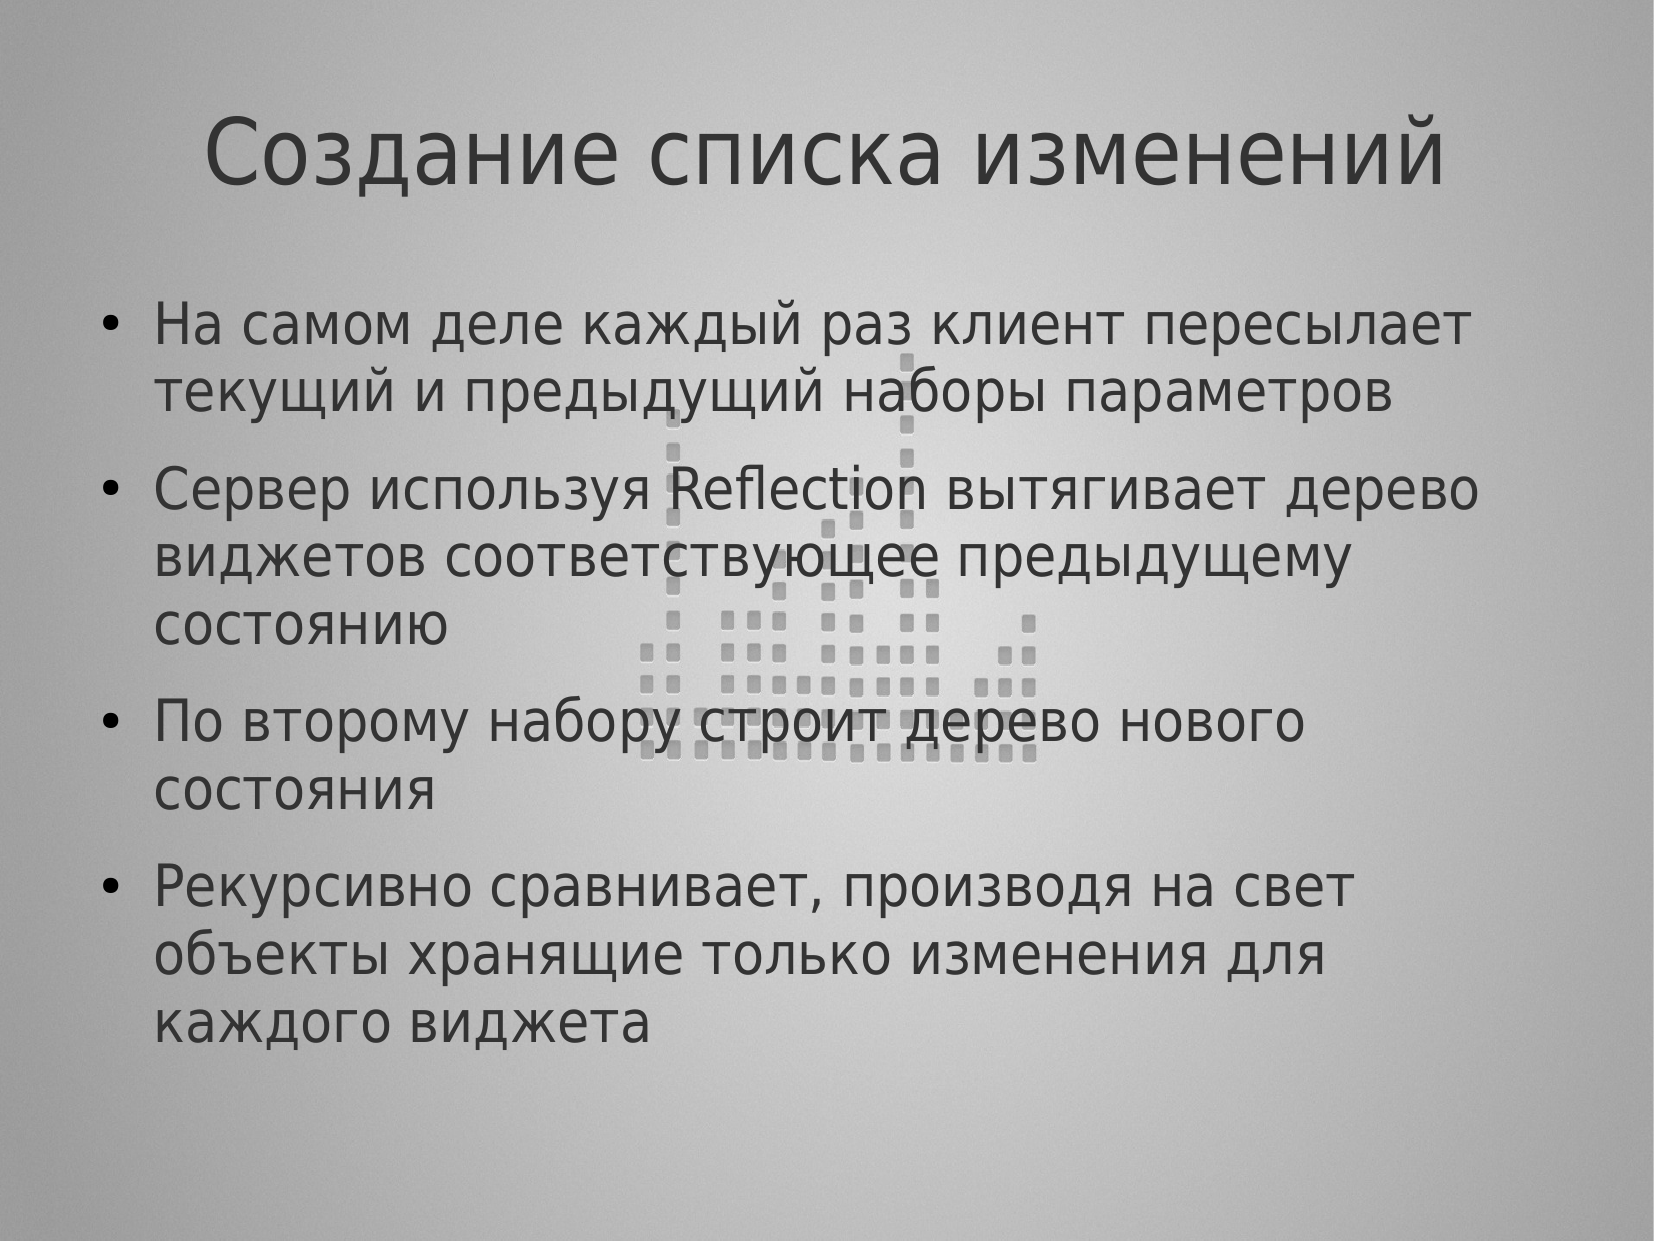

# Создание списка изменений
На самом деле каждый раз клиент пересылает текущий и предыдущий наборы параметров
Сервер используя Reflection вытягивает дерево виджетов соответствующее предыдущему состоянию
По второму набору строит дерево нового состояния
Рекурсивно сравнивает, производя на свет объекты хранящие только изменения для каждого виджета